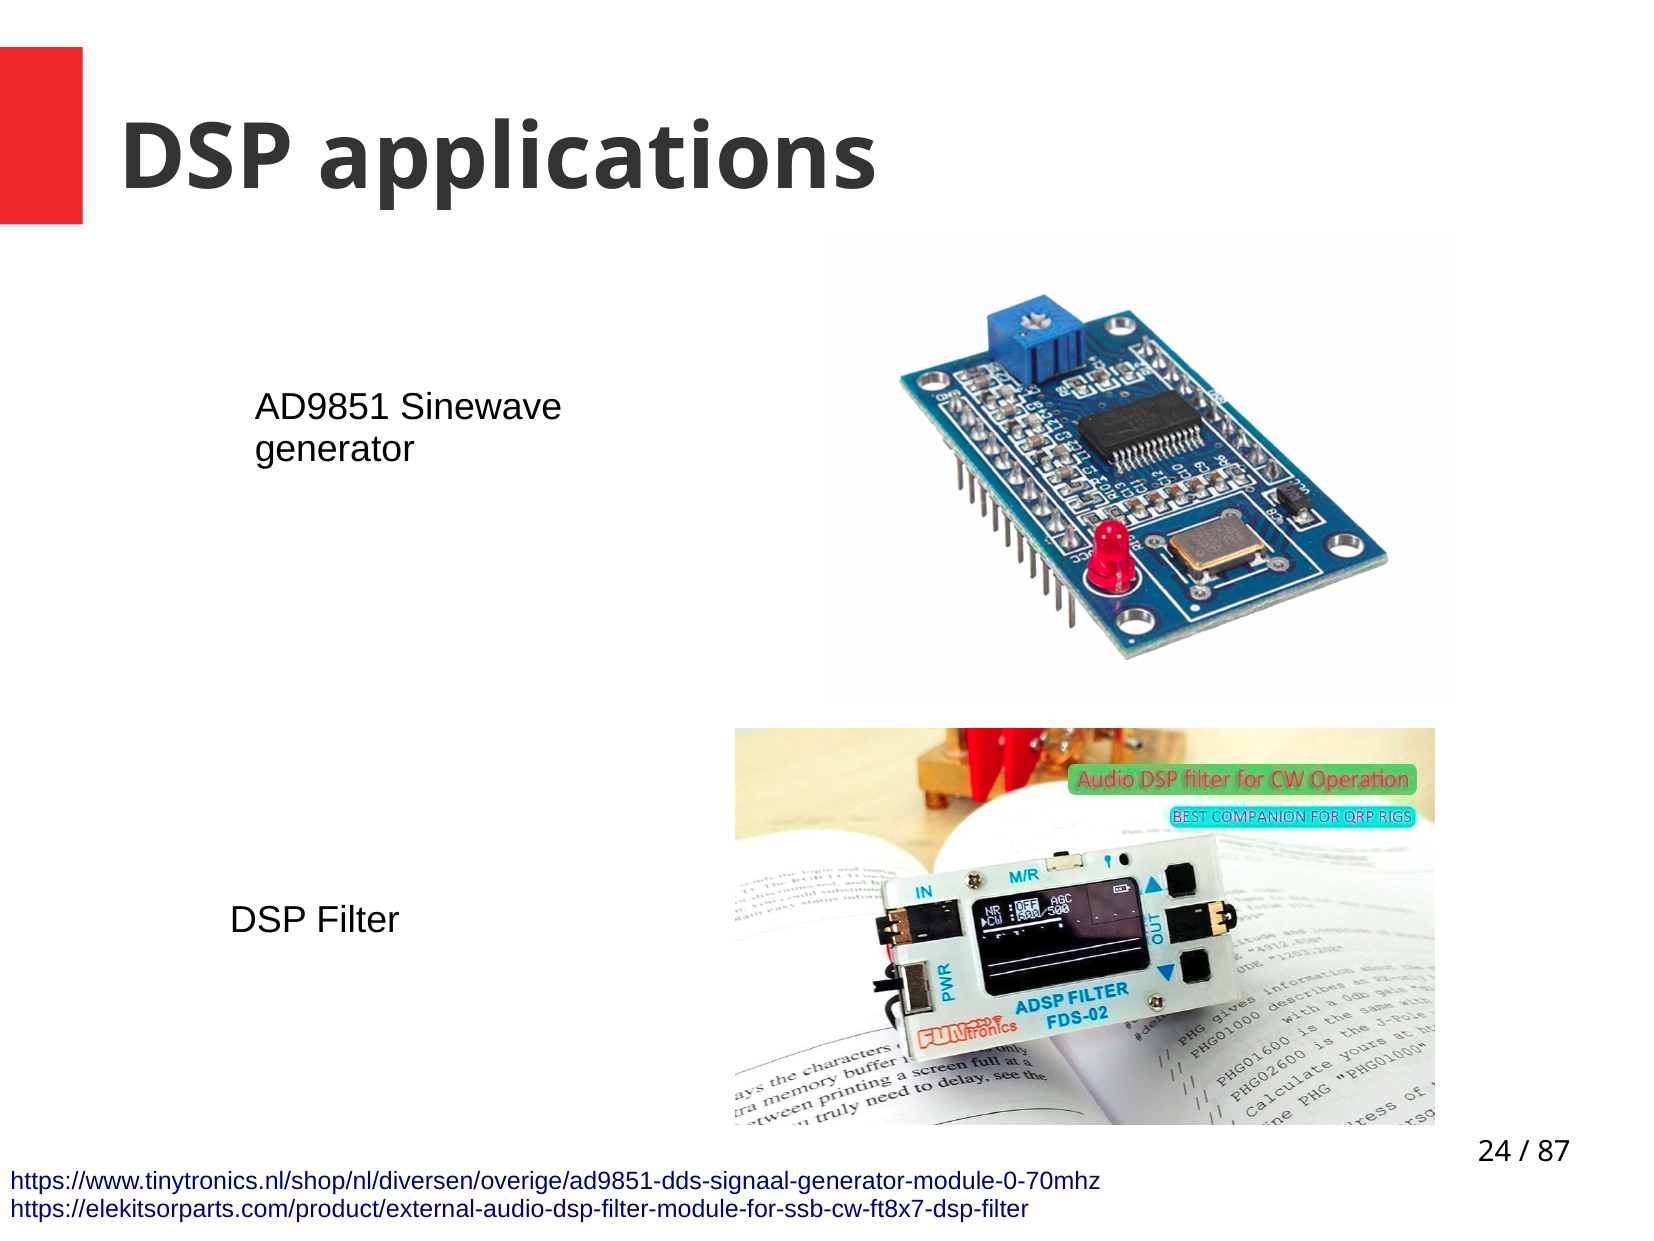

# DSP applications
AD9851 Sinewave generator
DSP Filter
24
https://www.tinytronics.nl/shop/nl/diversen/overige/ad9851-dds-signaal-generator-module-0-70mhz
https://elekitsorparts.com/product/external-audio-dsp-filter-module-for-ssb-cw-ft8x7-dsp-filter